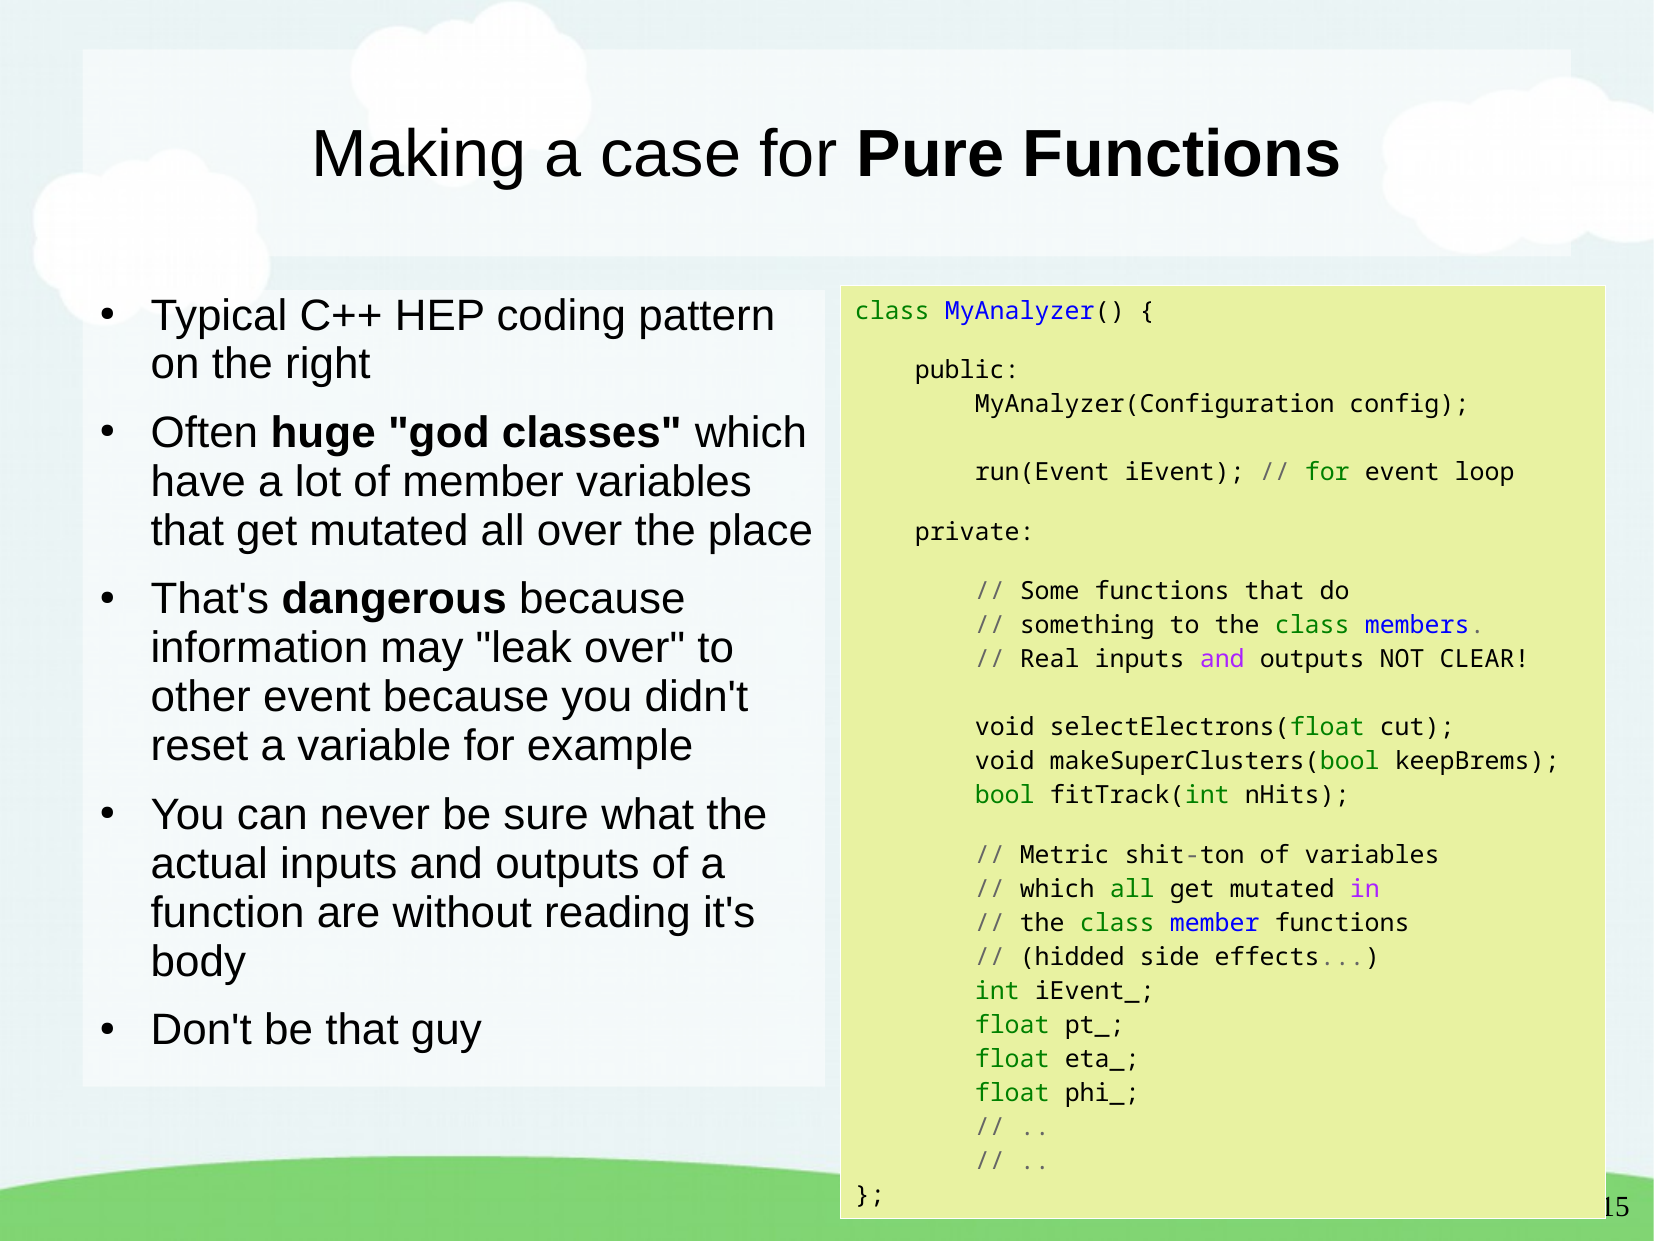

# Making a case for Pure Functions
class MyAnalyzer() {
 public:
 MyAnalyzer(Configuration config);
 run(Event iEvent); // for event loop
 private:
	 // Some functions that do
 // something to the class members.
 // Real inputs and outputs NOT CLEAR!
 void selectElectrons(float cut);
 void makeSuperClusters(bool keepBrems);
 bool fitTrack(int nHits);
 // Metric shit-ton of variables
 // which all get mutated in
 // the class member functions
 // (hidded side effects...)
 int iEvent_;
 float pt_;
 float eta_;
 float phi_;
 // ..
 // ..
};
Typical C++ HEP coding pattern on the right
Often huge "god classes" which have a lot of member variables that get mutated all over the place
That's dangerous because information may "leak over" to other event because you didn't reset a variable for example
You can never be sure what the actual inputs and outputs of a function are without reading it's body
Don't be that guy
15